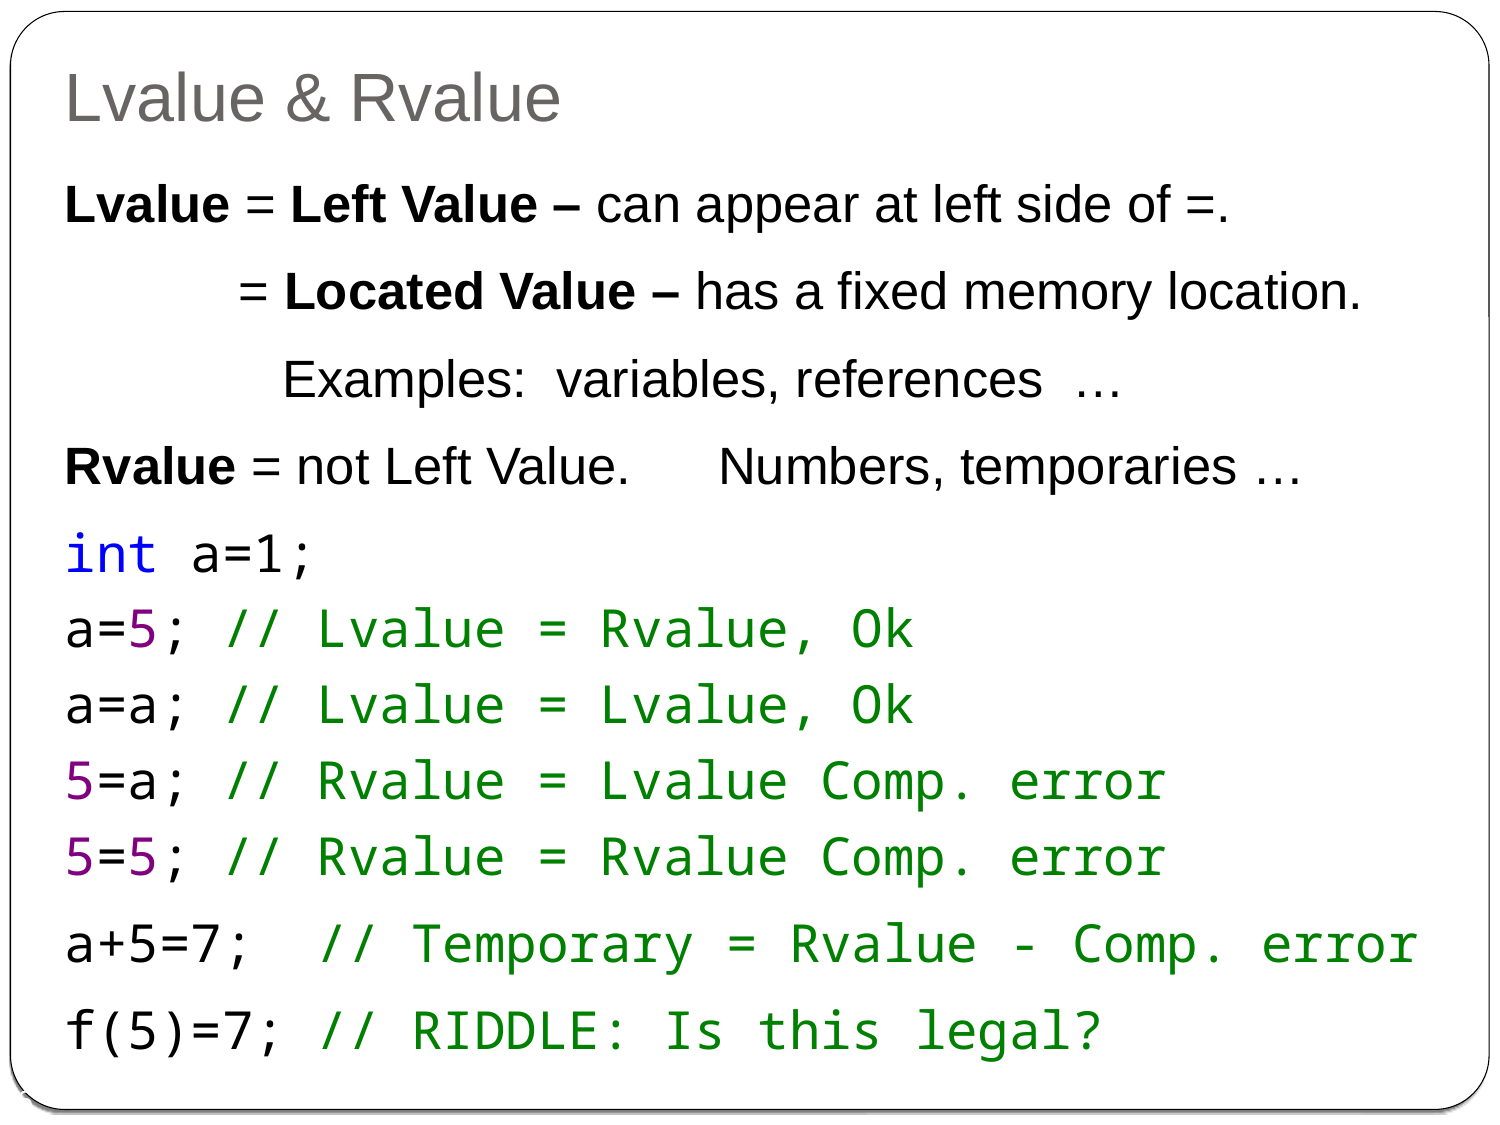

# Lvalue & Rvalue
Lvalue = Left Value – can appear at left side of =.
 = Located Value – has a fixed memory location.
 Examples: variables, references …
Rvalue = not Left Value. Numbers, temporaries …
int a=1;
a=5; // Lvalue = Rvalue, Ok
a=a; // Lvalue = Lvalue, Ok
5=a; // Rvalue = Lvalue Comp. error
5=5; // Rvalue = Rvalue Comp. error
a+5=7; // Temporary = Rvalue - Comp. error
f(5)=7; // RIDDLE: Is this legal?